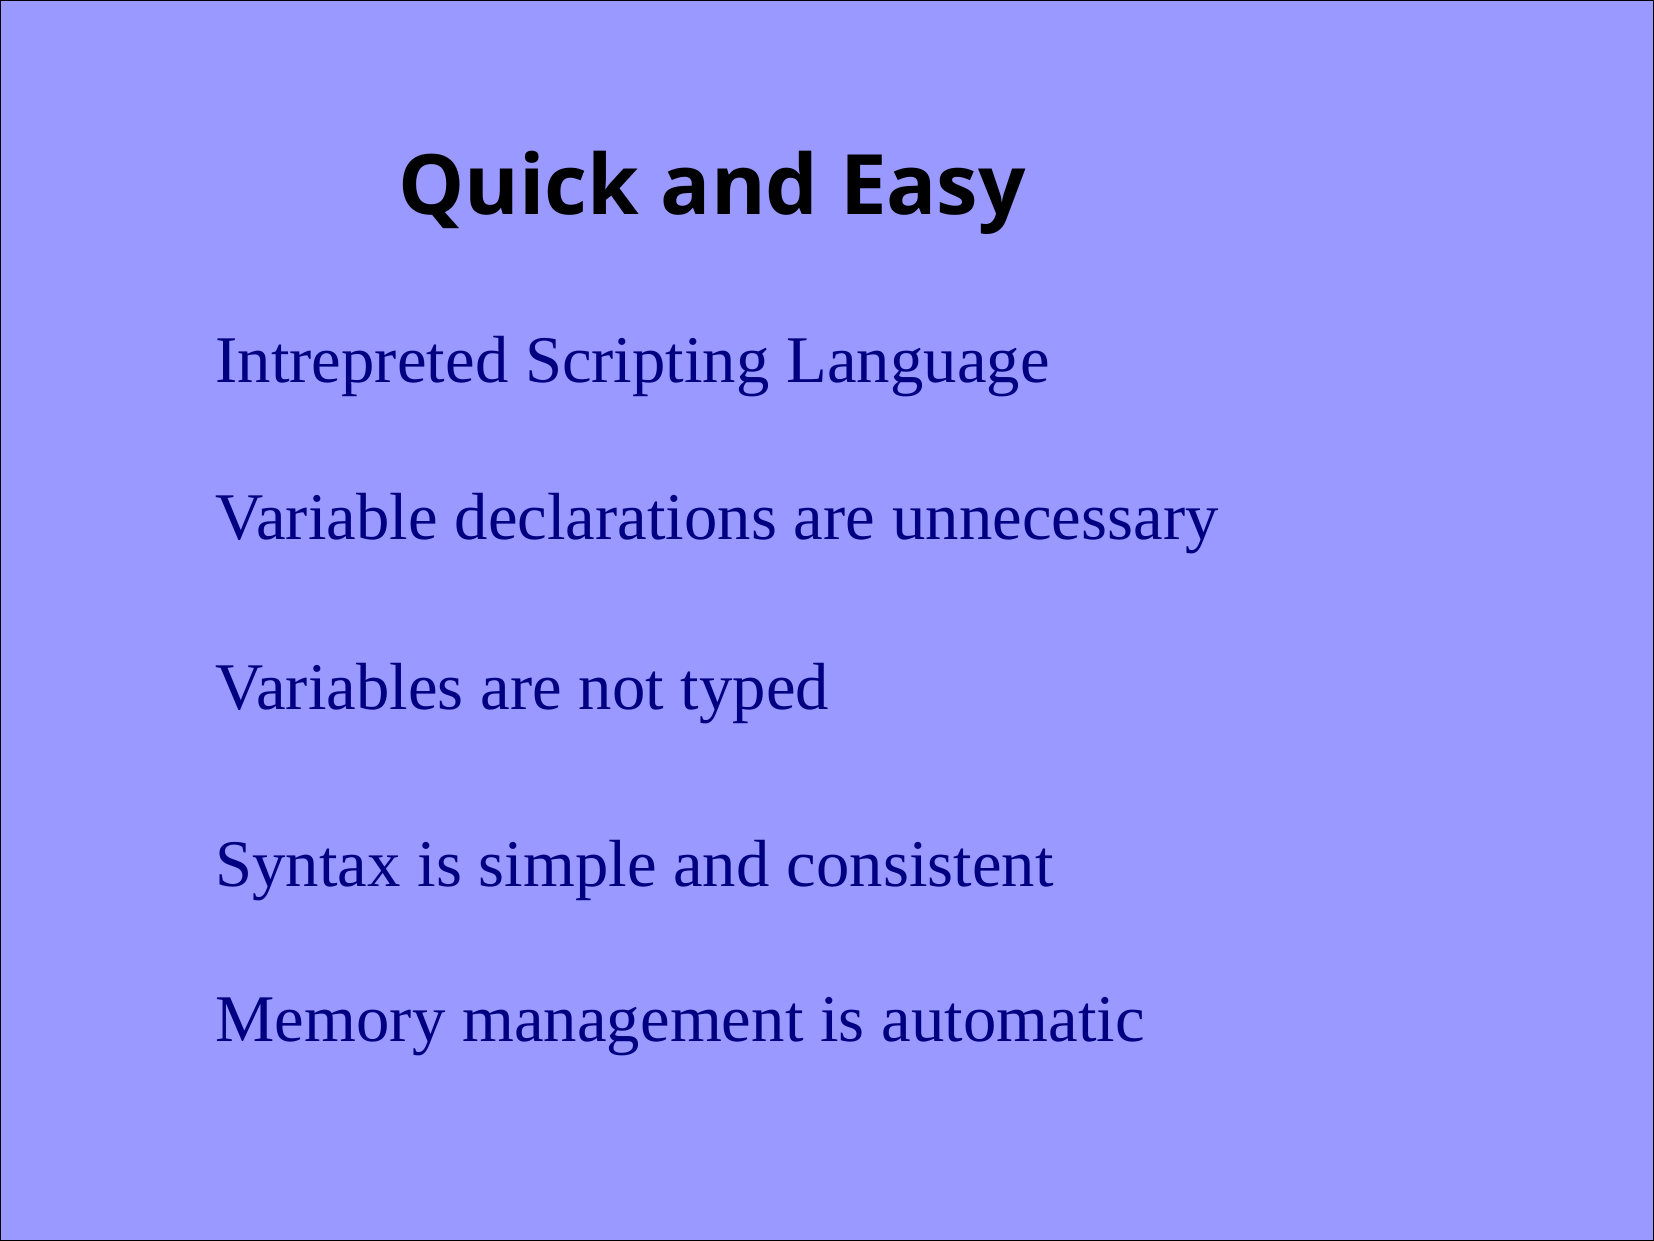

Quick and Easy
Intrepreted Scripting Language
Variable declarations are unnecessary
Variables are not typed
Syntax is simple and consistent
Memory management is automatic